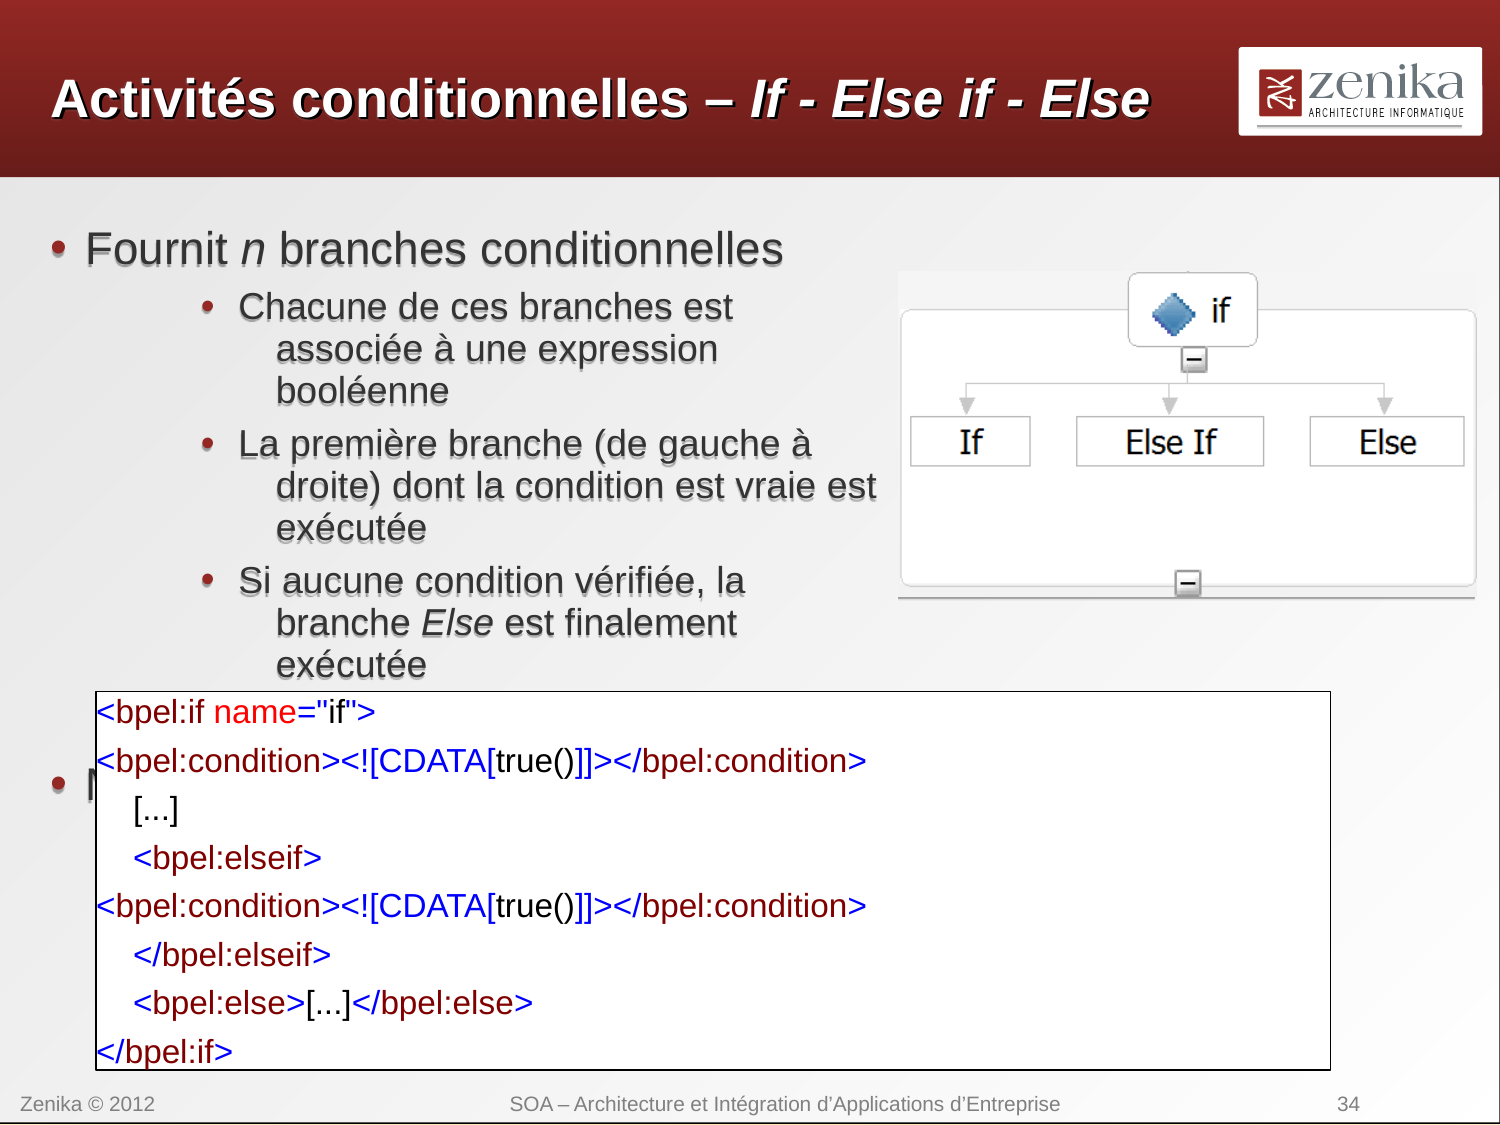

# Activités conditionnelles – If - Else if - Else
Fournit n branches conditionnelles
Chacune de ces branches est associée à une expression booléenne
La première branche (de gauche à droite) dont la condition est vraie est exécutée
Si aucune condition vérifiée, la branche Else est finalement exécutée
Notation XML
<bpel:if name="if">
<bpel:condition><![CDATA[true()]]></bpel:condition>
 [...]
 <bpel:elseif>
<bpel:condition><![CDATA[true()]]></bpel:condition>
 </bpel:elseif>
 <bpel:else>[...]</bpel:else>
</bpel:if>